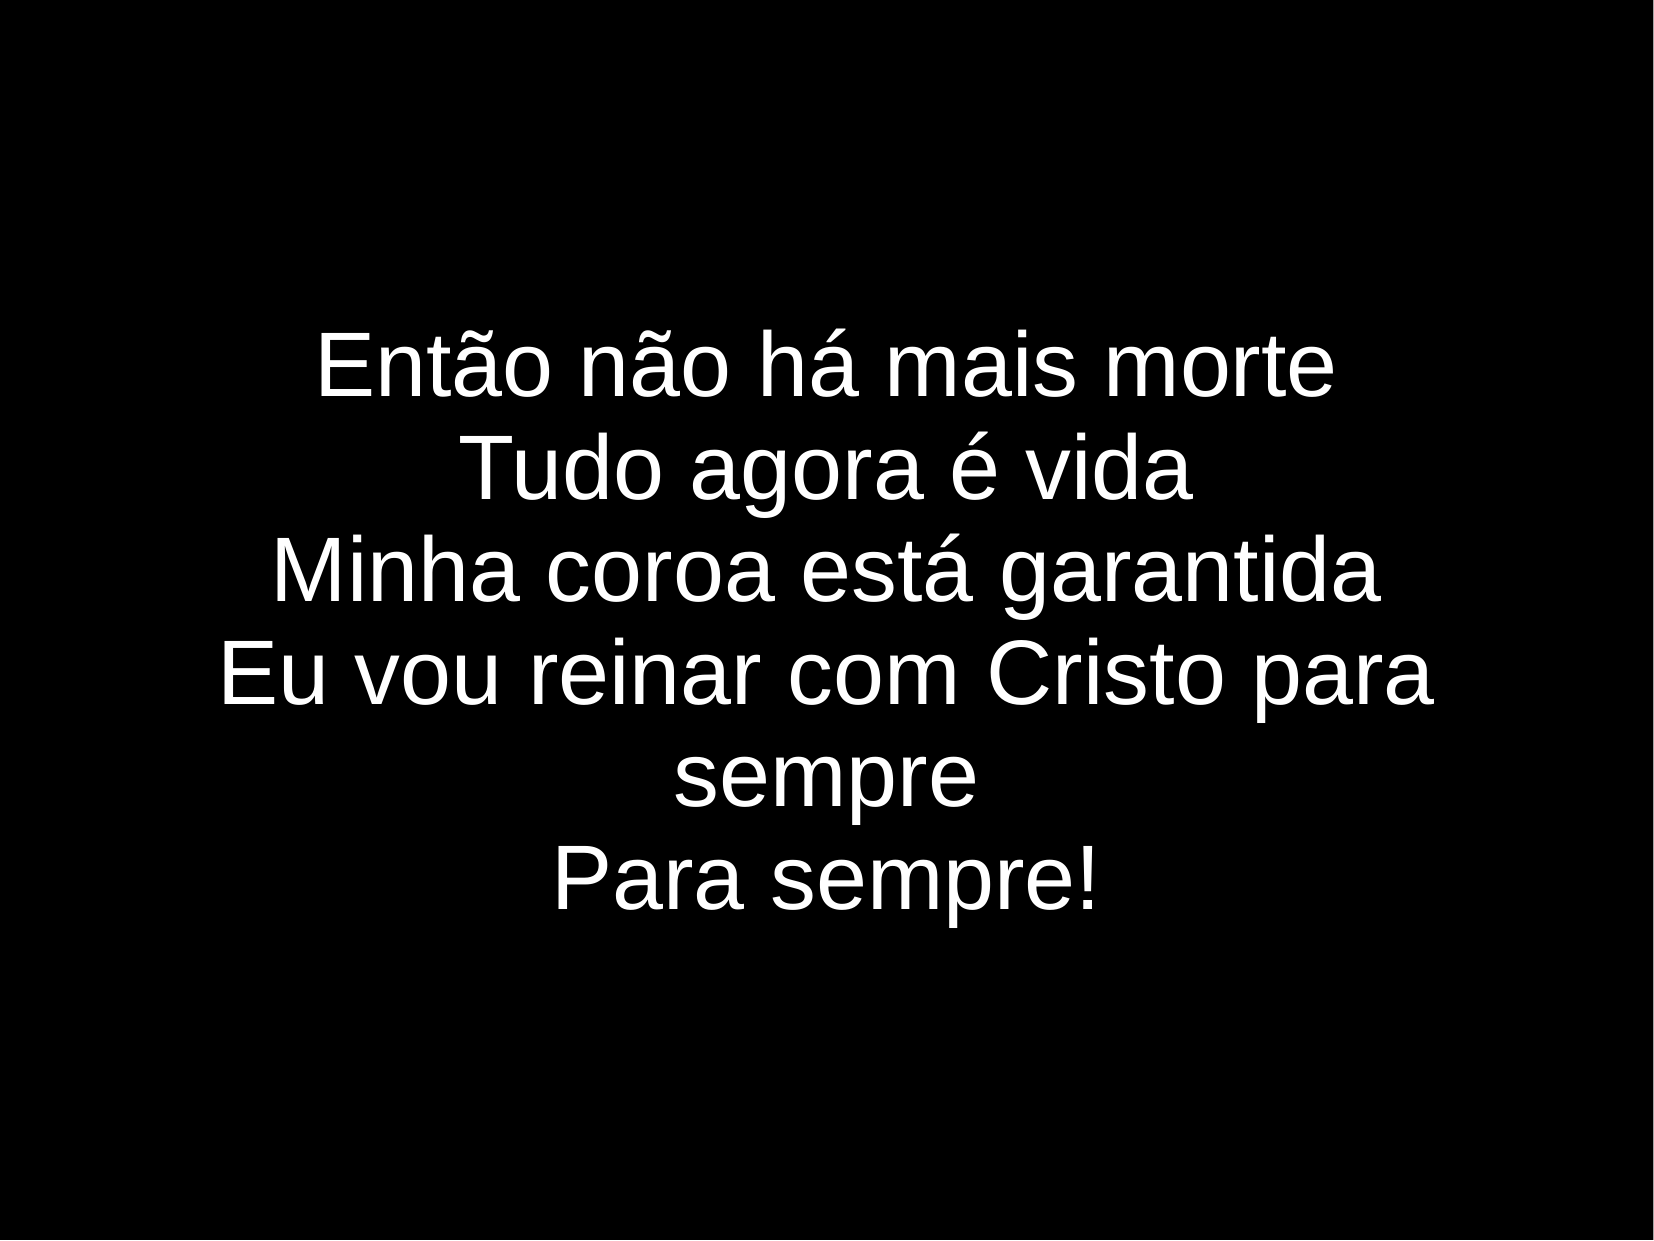

# Então não há mais morte
Tudo agora é vida
Minha coroa está garantida
Eu vou reinar com Cristo para sempre
Para sempre!